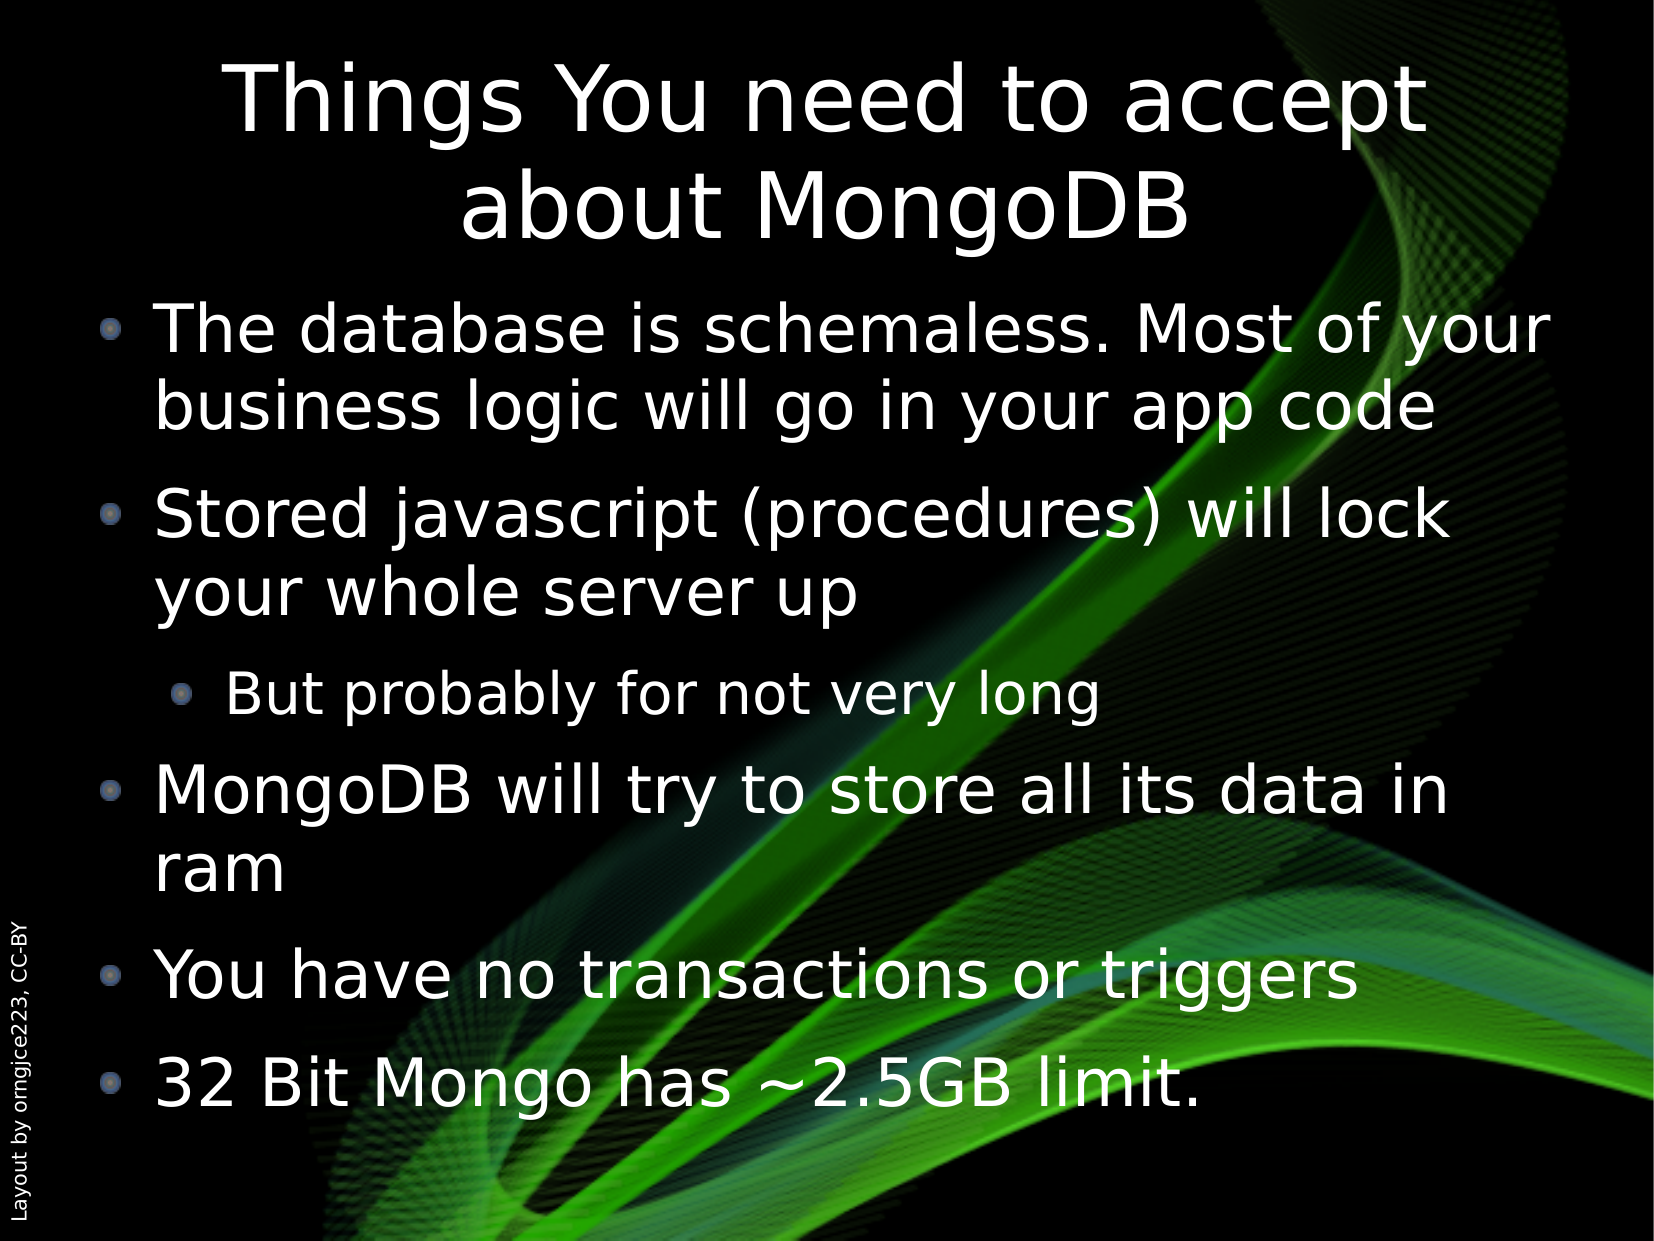

# Things You need to accept about MongoDB
The database is schemaless. Most of your business logic will go in your app code
Stored javascript (procedures) will lock your whole server up
But probably for not very long
MongoDB will try to store all its data in ram
You have no transactions or triggers
32 Bit Mongo has ~2.5GB limit.